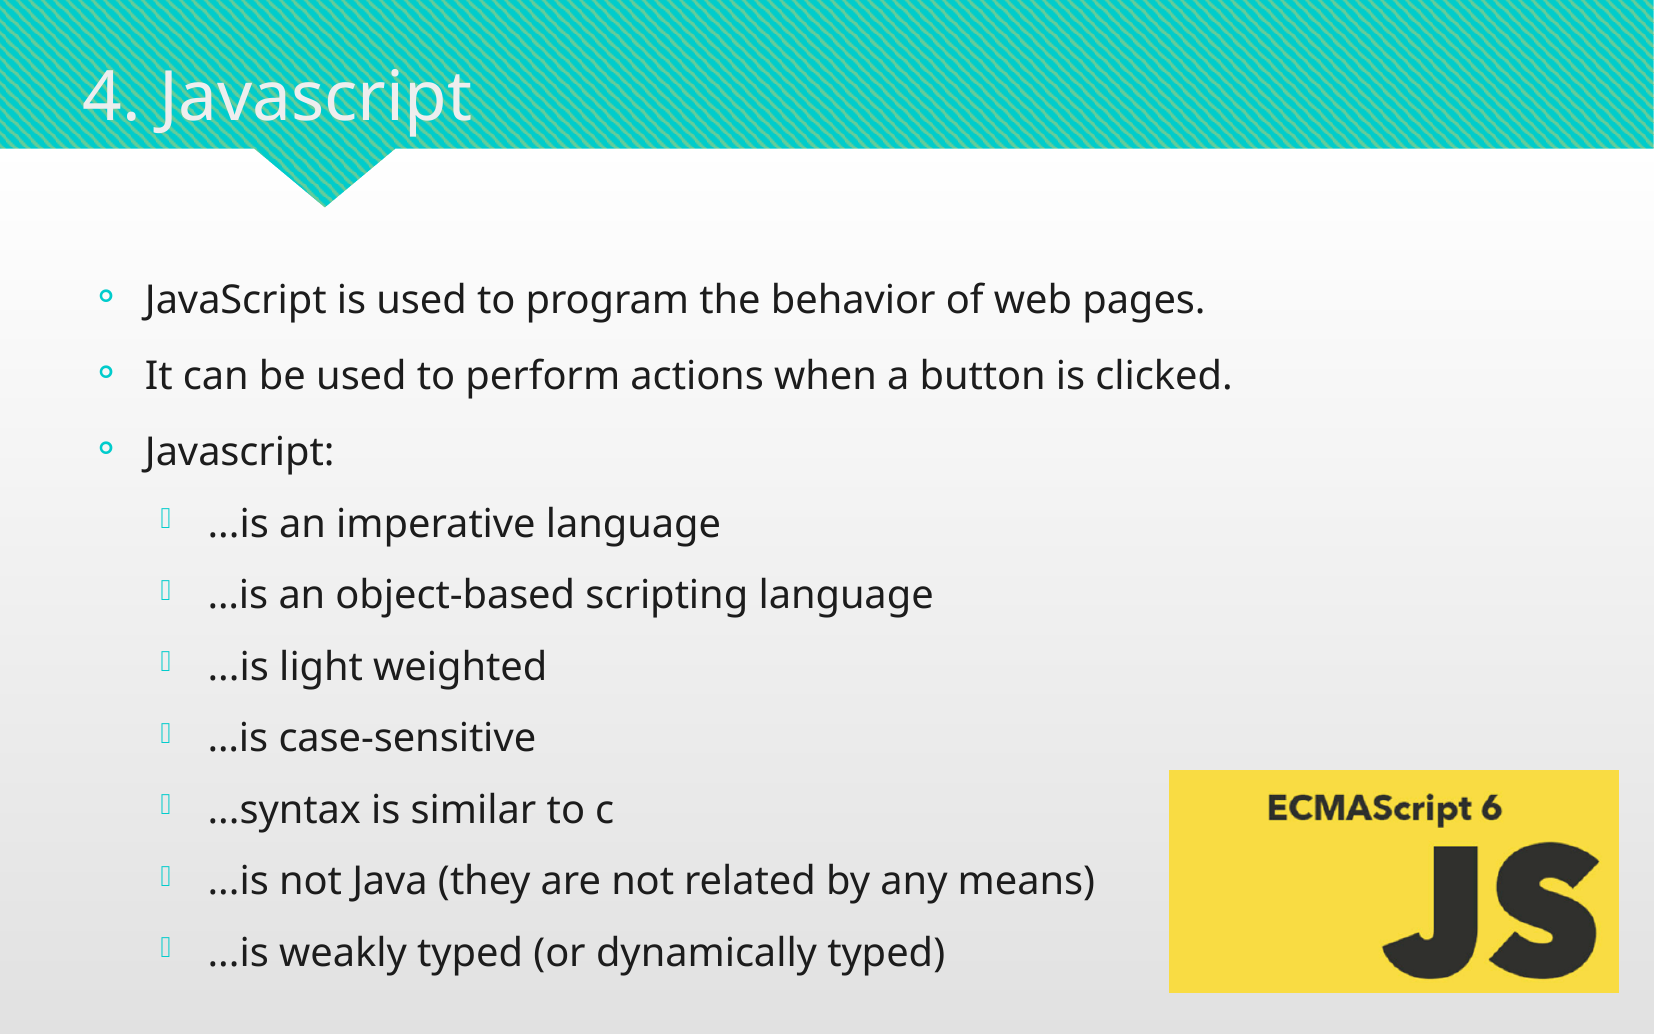

# 4. Javascript
JavaScript is used to program the behavior of web pages.
It can be used to perform actions when a button is clicked.
Javascript:
...is an imperative language
…is an object-based scripting language
...is light weighted
…is case-sensitive
...syntax is similar to c
...is not Java (they are not related by any means)
...is weakly typed (or dynamically typed)